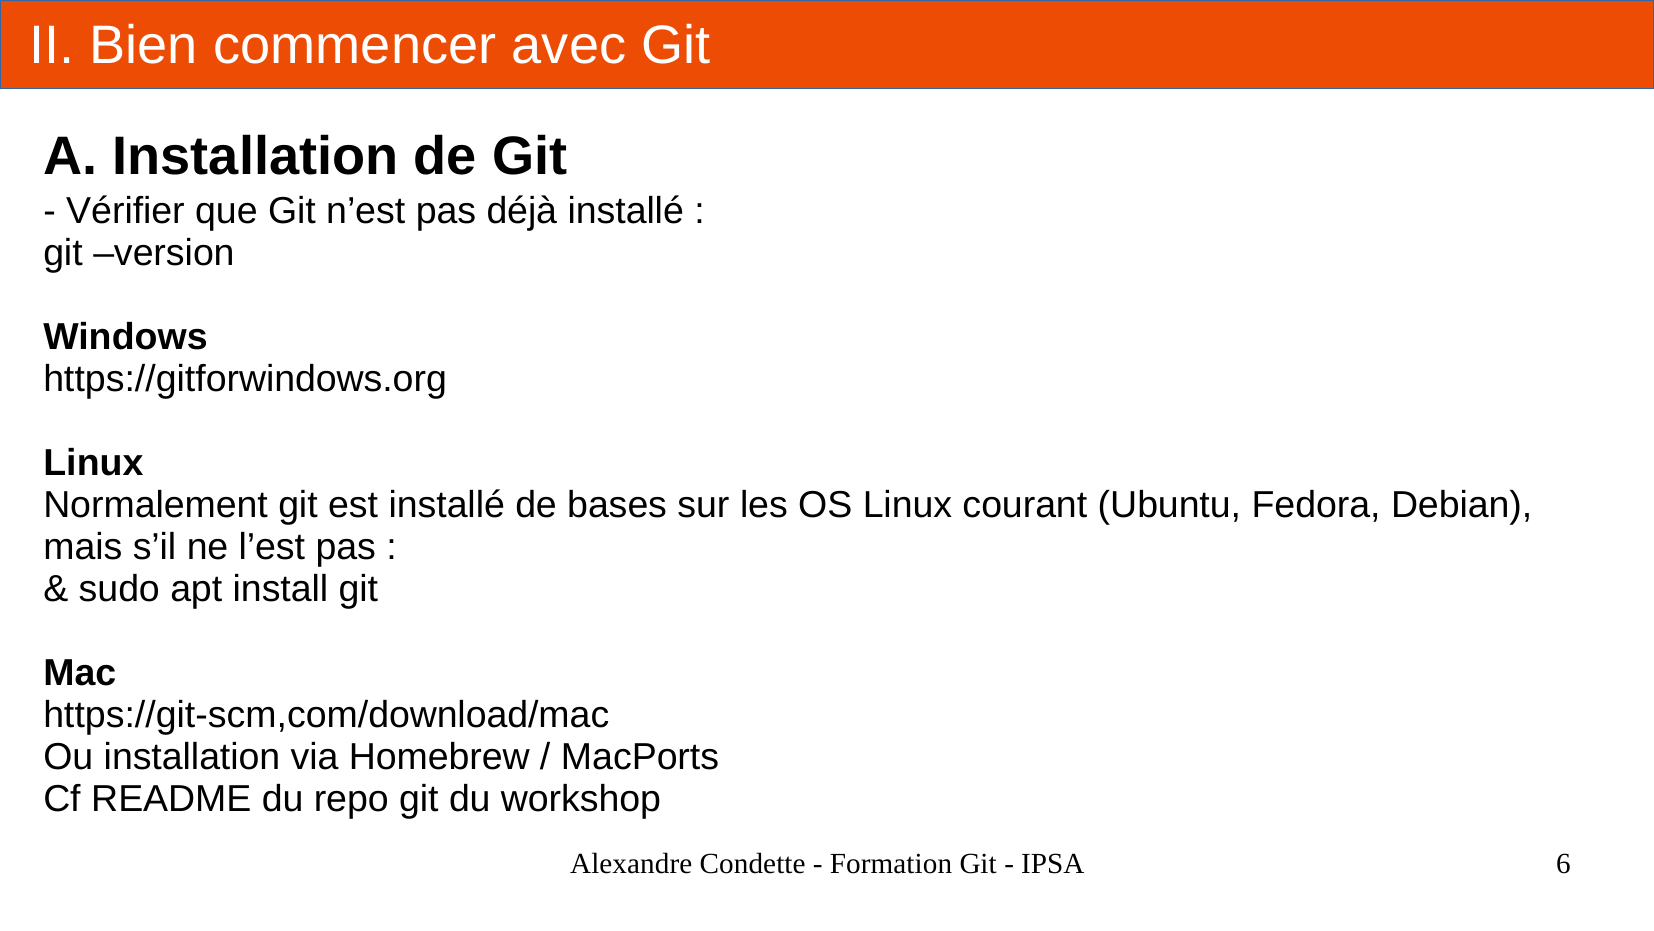

# II. Bien commencer avec Git
A. Installation de Git
- Vérifier que Git n’est pas déjà installé :
git –version
Windows
https://gitforwindows.org
Linux
Normalement git est installé de bases sur les OS Linux courant (Ubuntu, Fedora, Debian), mais s’il ne l’est pas :
& sudo apt install git
Mac
https://git-scm,com/download/mac
Ou installation via Homebrew / MacPorts
Cf README du repo git du workshop
Alexandre Condette - Formation Git - IPSA
6